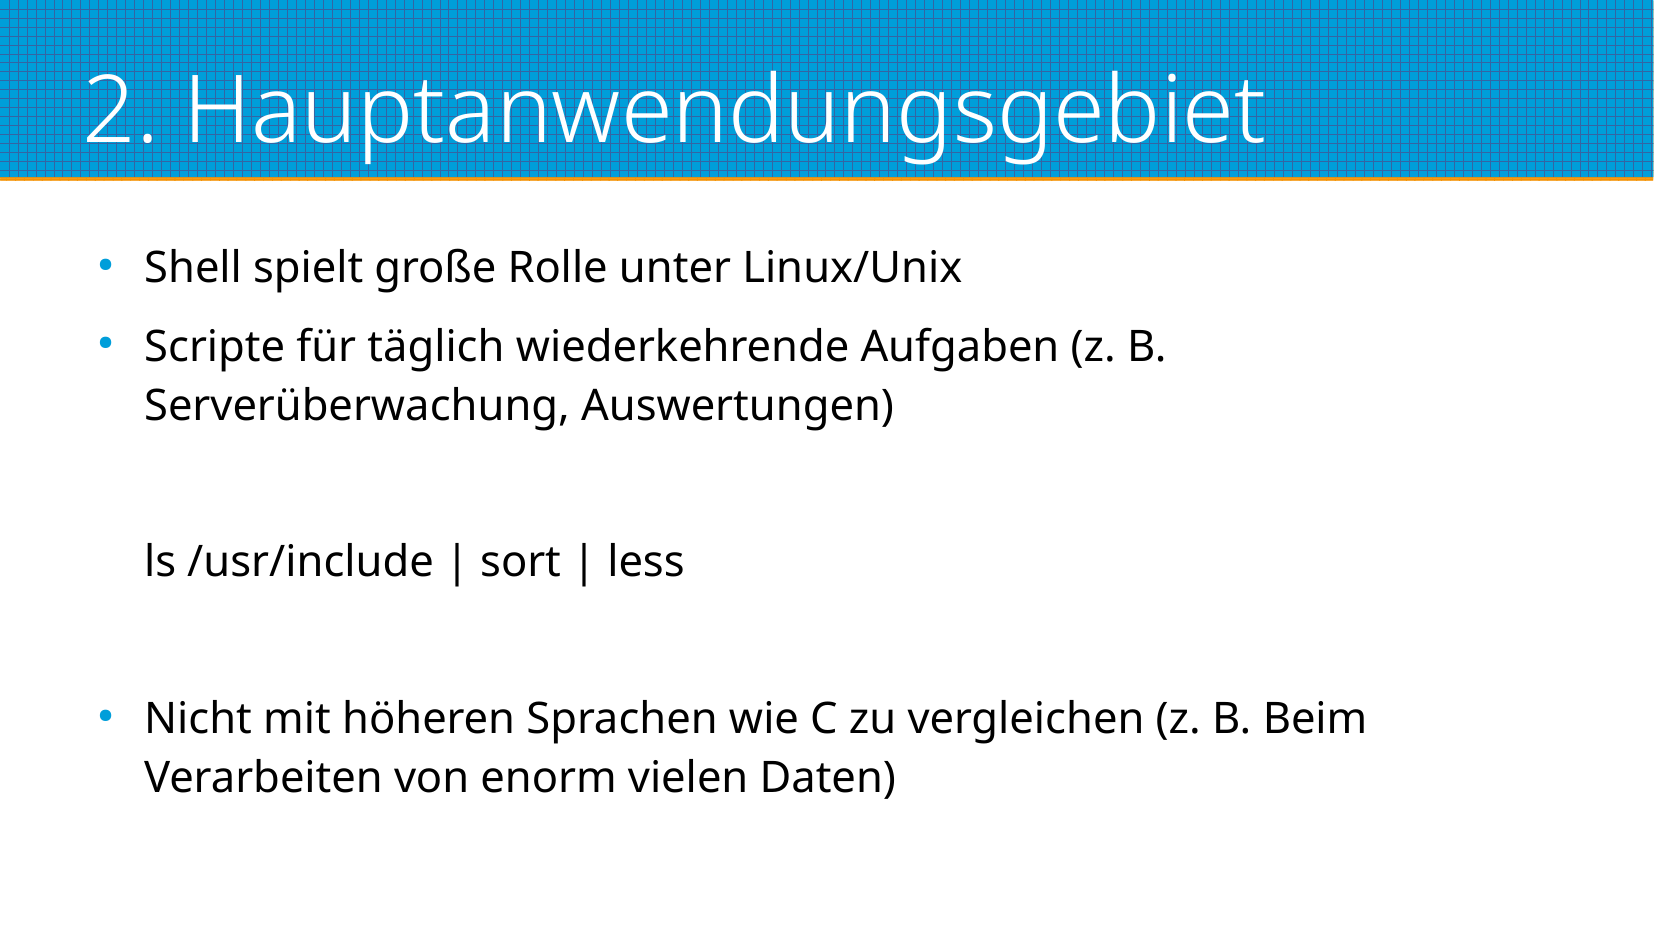

# 2. Hauptanwendungsgebiet
Shell spielt große Rolle unter Linux/Unix
Scripte für täglich wiederkehrende Aufgaben (z. B. Serverüberwachung, Auswertungen)
ls /usr/include | sort | less
Nicht mit höheren Sprachen wie C zu vergleichen (z. B. Beim Verarbeiten von enorm vielen Daten)